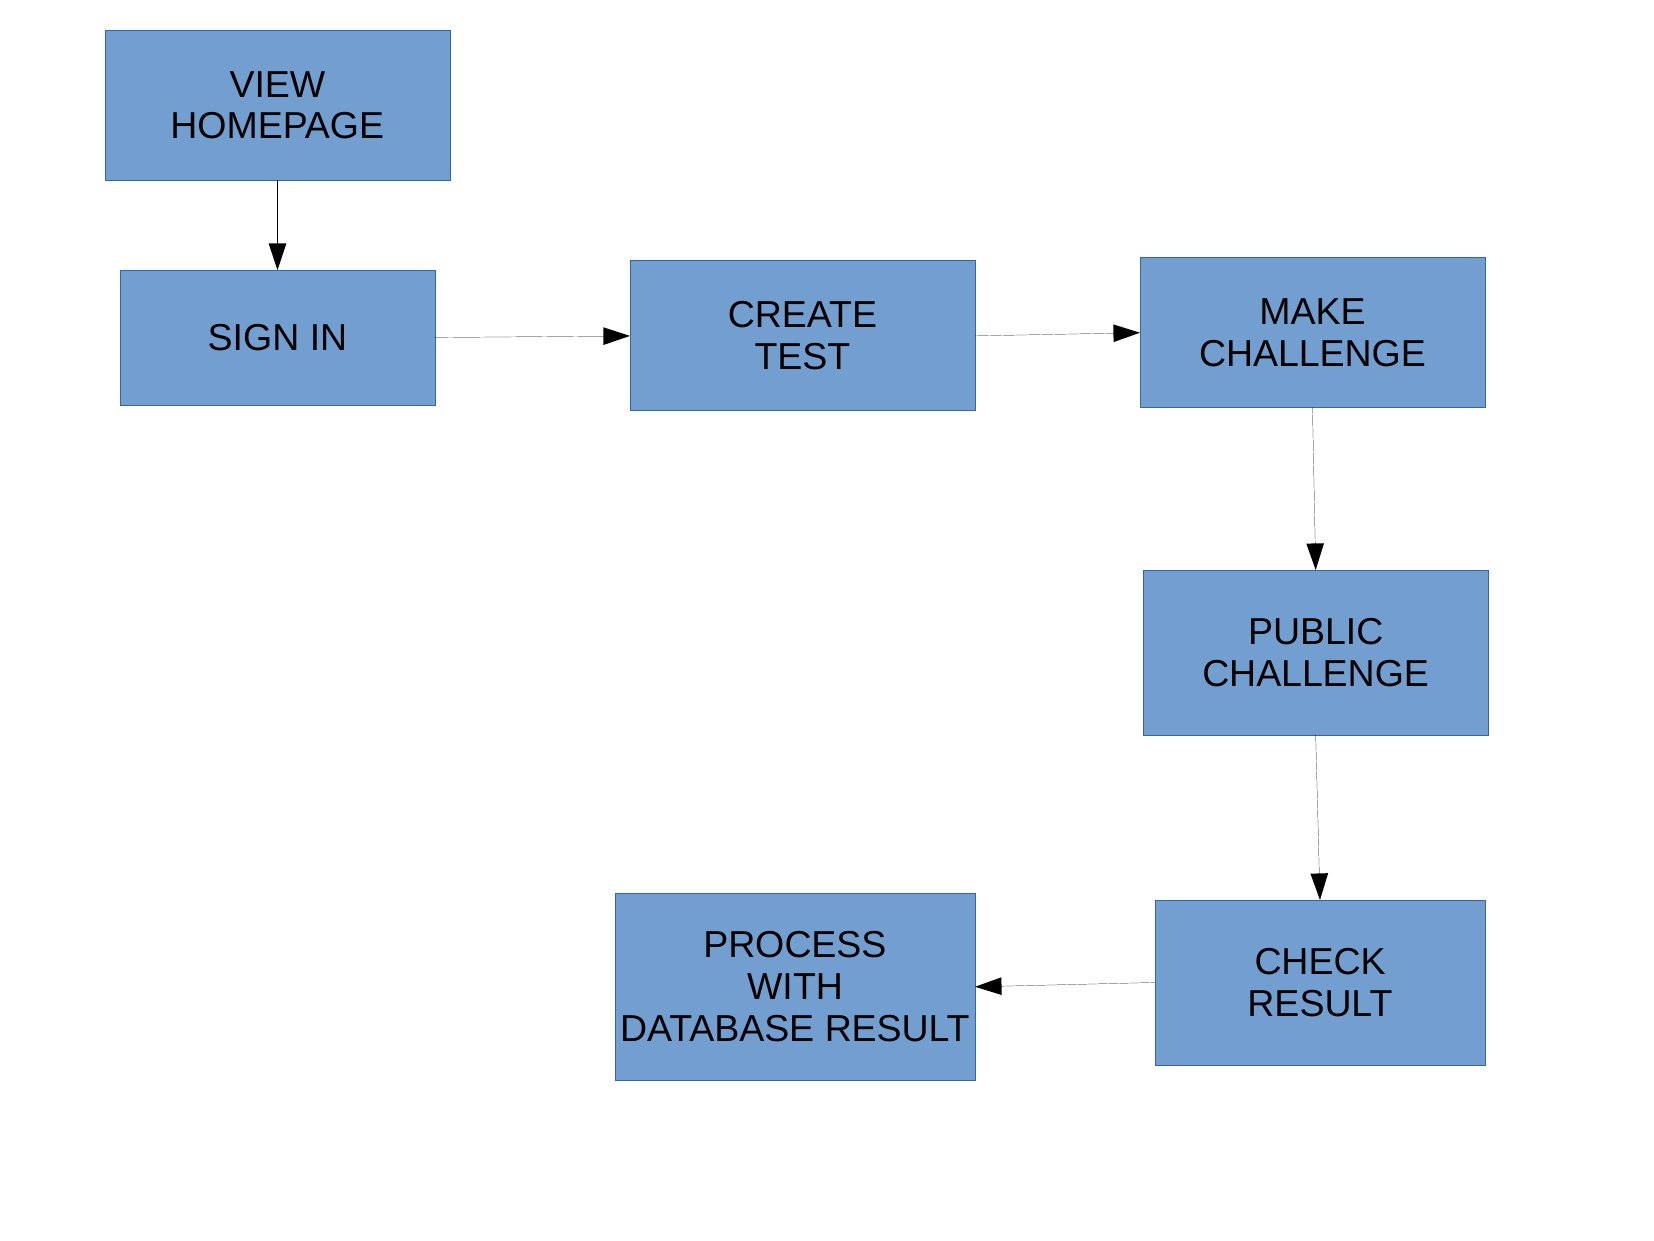

VIEW
HOMEPAGE
MAKE
CHALLENGE
CREATE
TEST
SIGN IN
PUBLIC
CHALLENGE
PROCESS
WITH
DATABASE RESULT
CHECK
RESULT